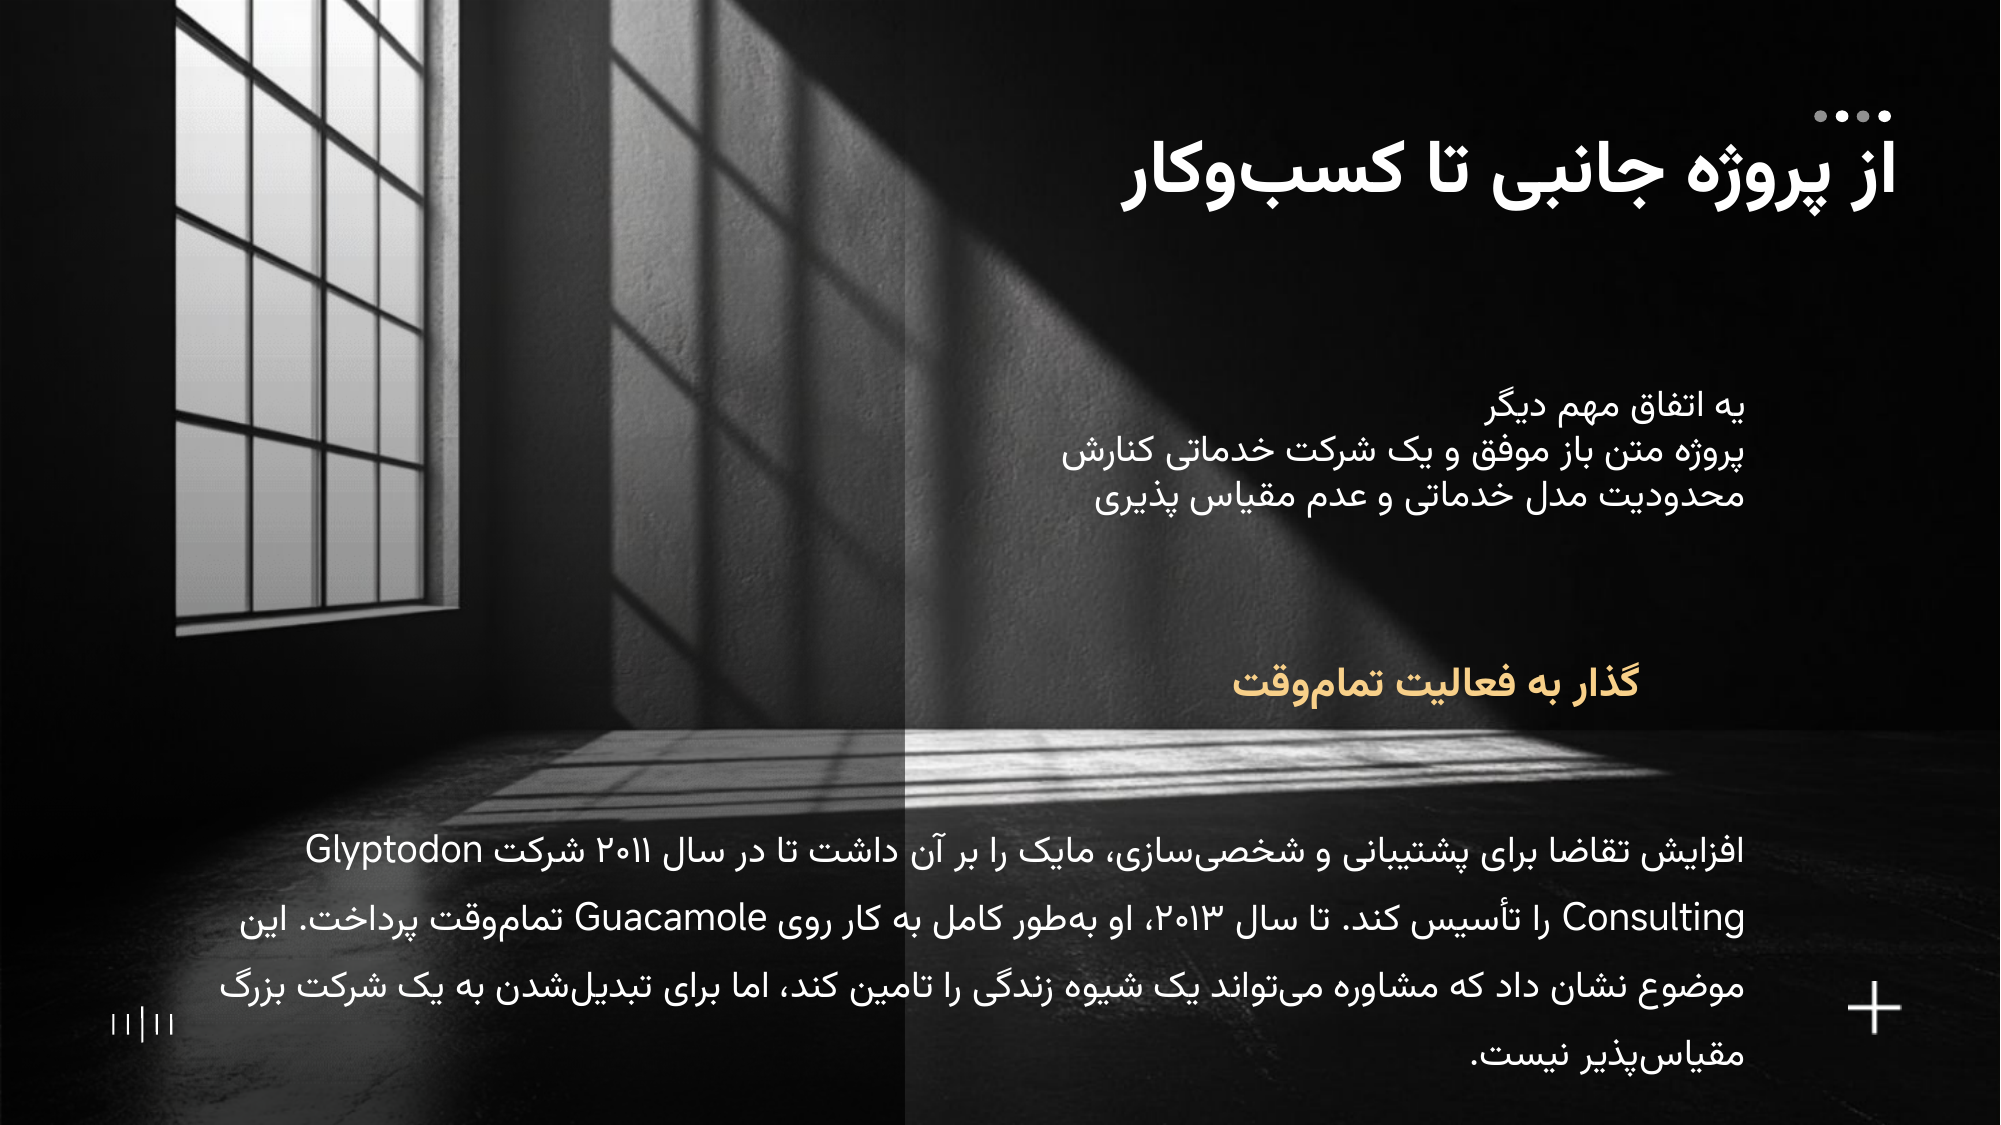

از پروژه جانبی تا کسب‌وکار
یه اتفاق مهم دیگر
پروژه متن باز موفق و یک شرکت خدماتی کنارش
محدودیت مدل خدماتی و عدم مقیاس پذیری
گذار به فعالیت تمام‌وقت
افزایش تقاضا برای پشتیبانی و شخصی‌سازی، مایک را بر آن داشت تا در سال ۲۰۱۱ شرکت Glyptodon Consulting را تأسیس کند. تا سال ۲۰۱۳، او به‌طور کامل به کار روی Guacamole تمام‌وقت پرداخت. این موضوع نشان داد که مشاوره می‌تواند یک شیوه‌ زندگی را تامین کند، اما برای تبدیل‌شدن به یک شرکت بزرگ مقیاس‌پذیر نیست.